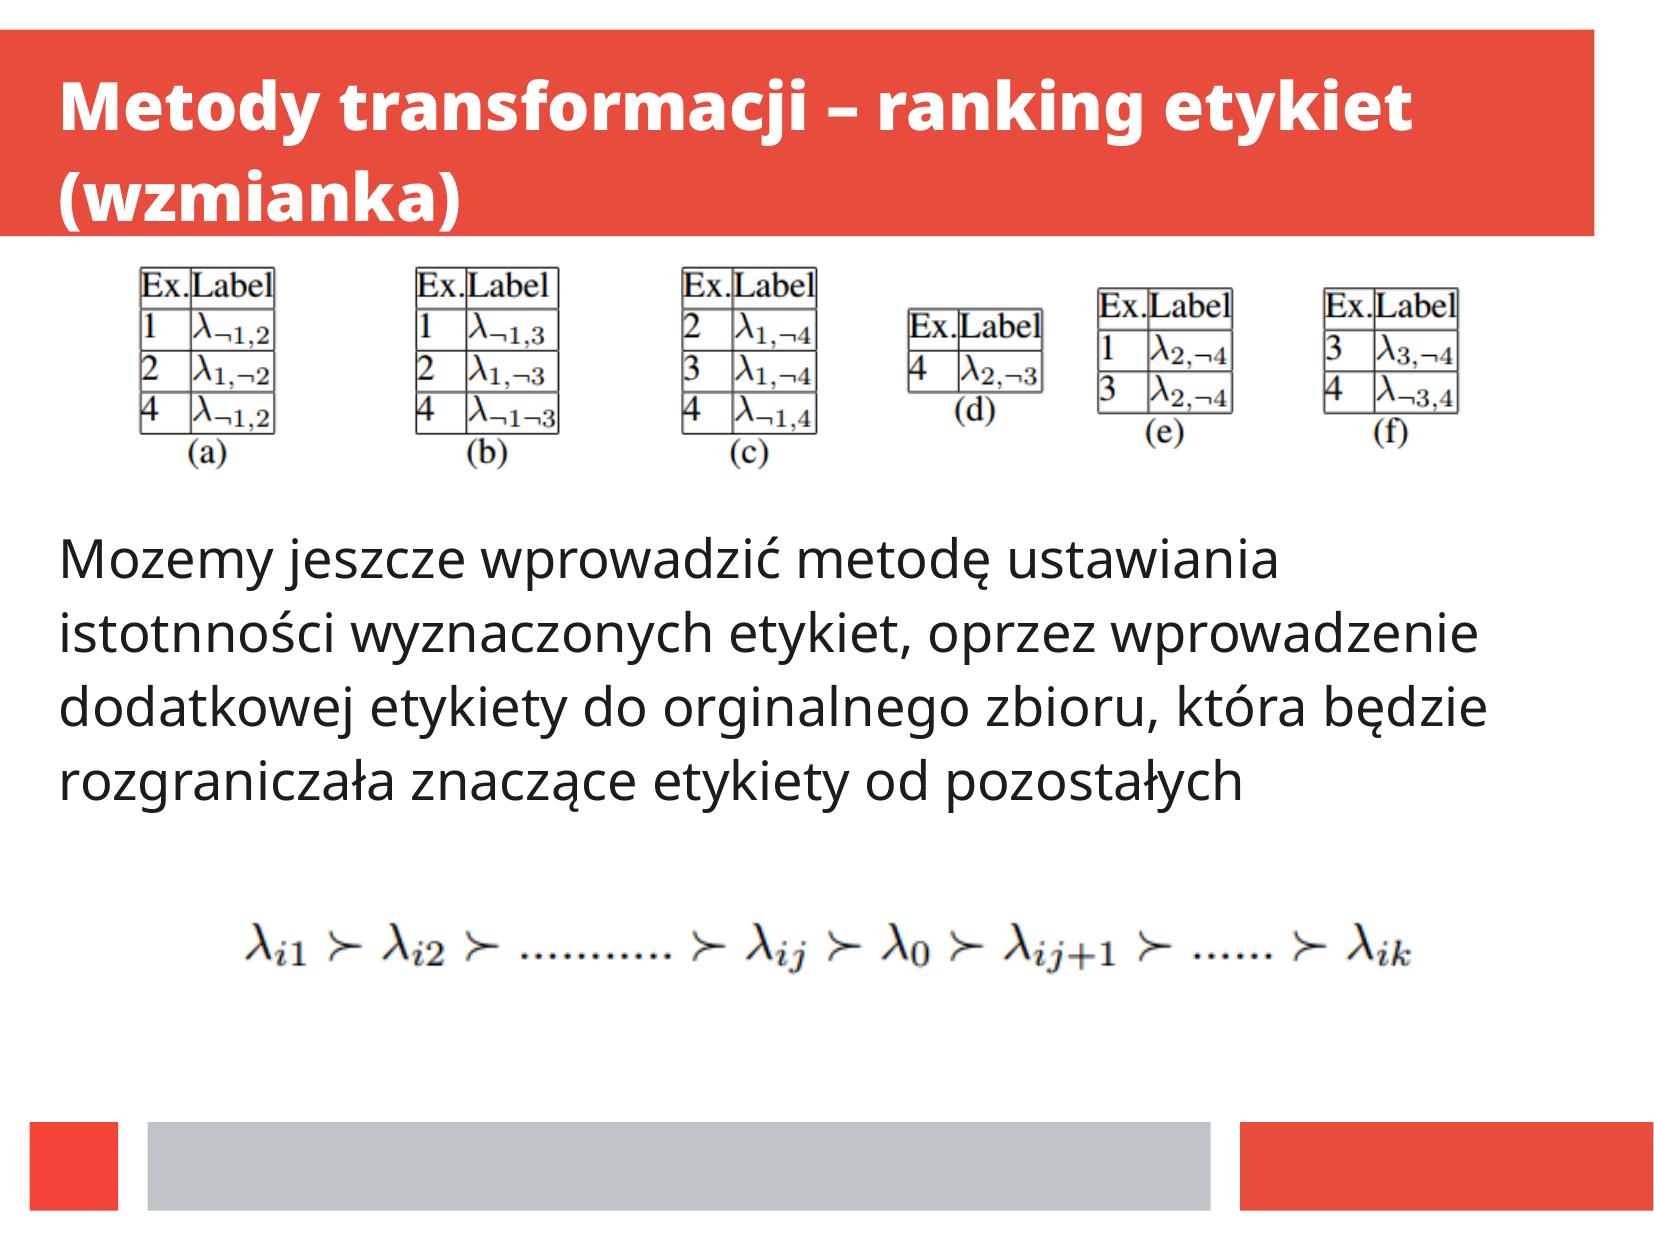

# Metody transformacji – ranking etykiet (wzmianka)
Mozemy jeszcze wprowadzić metodę ustawiania istotnności wyznaczonych etykiet, oprzez wprowadzenie dodatkowej etykiety do orginalnego zbioru, która będzie rozgraniczała znaczące etykiety od pozostałych